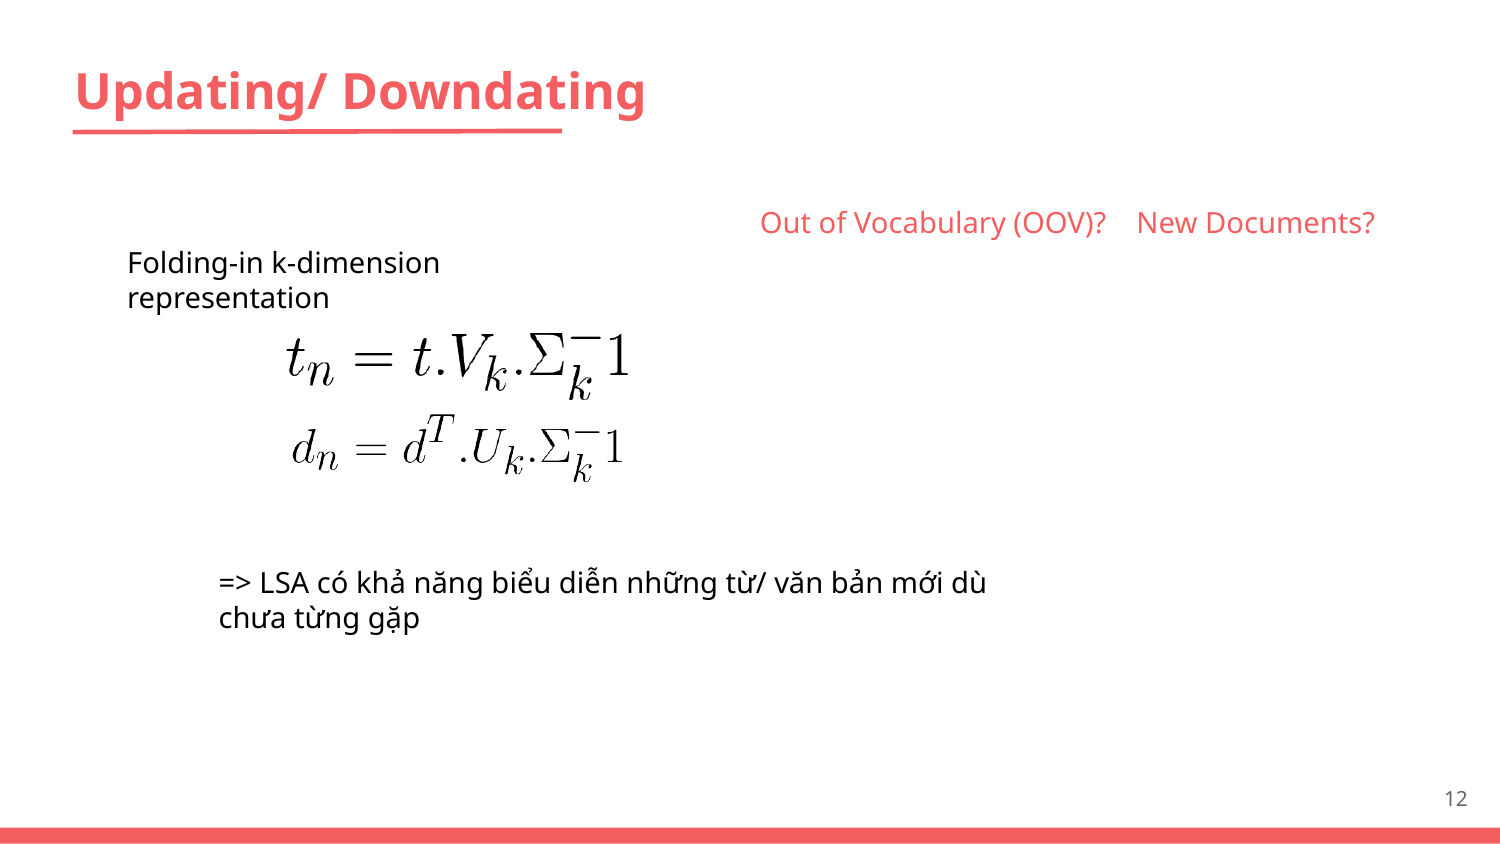

Updating/ Downdating
Out of Vocabulary (OOV)? New Documents?
Folding-in k-dimension representation
=> LSA có khả năng biểu diễn những từ/ văn bản mới dù chưa từng gặp